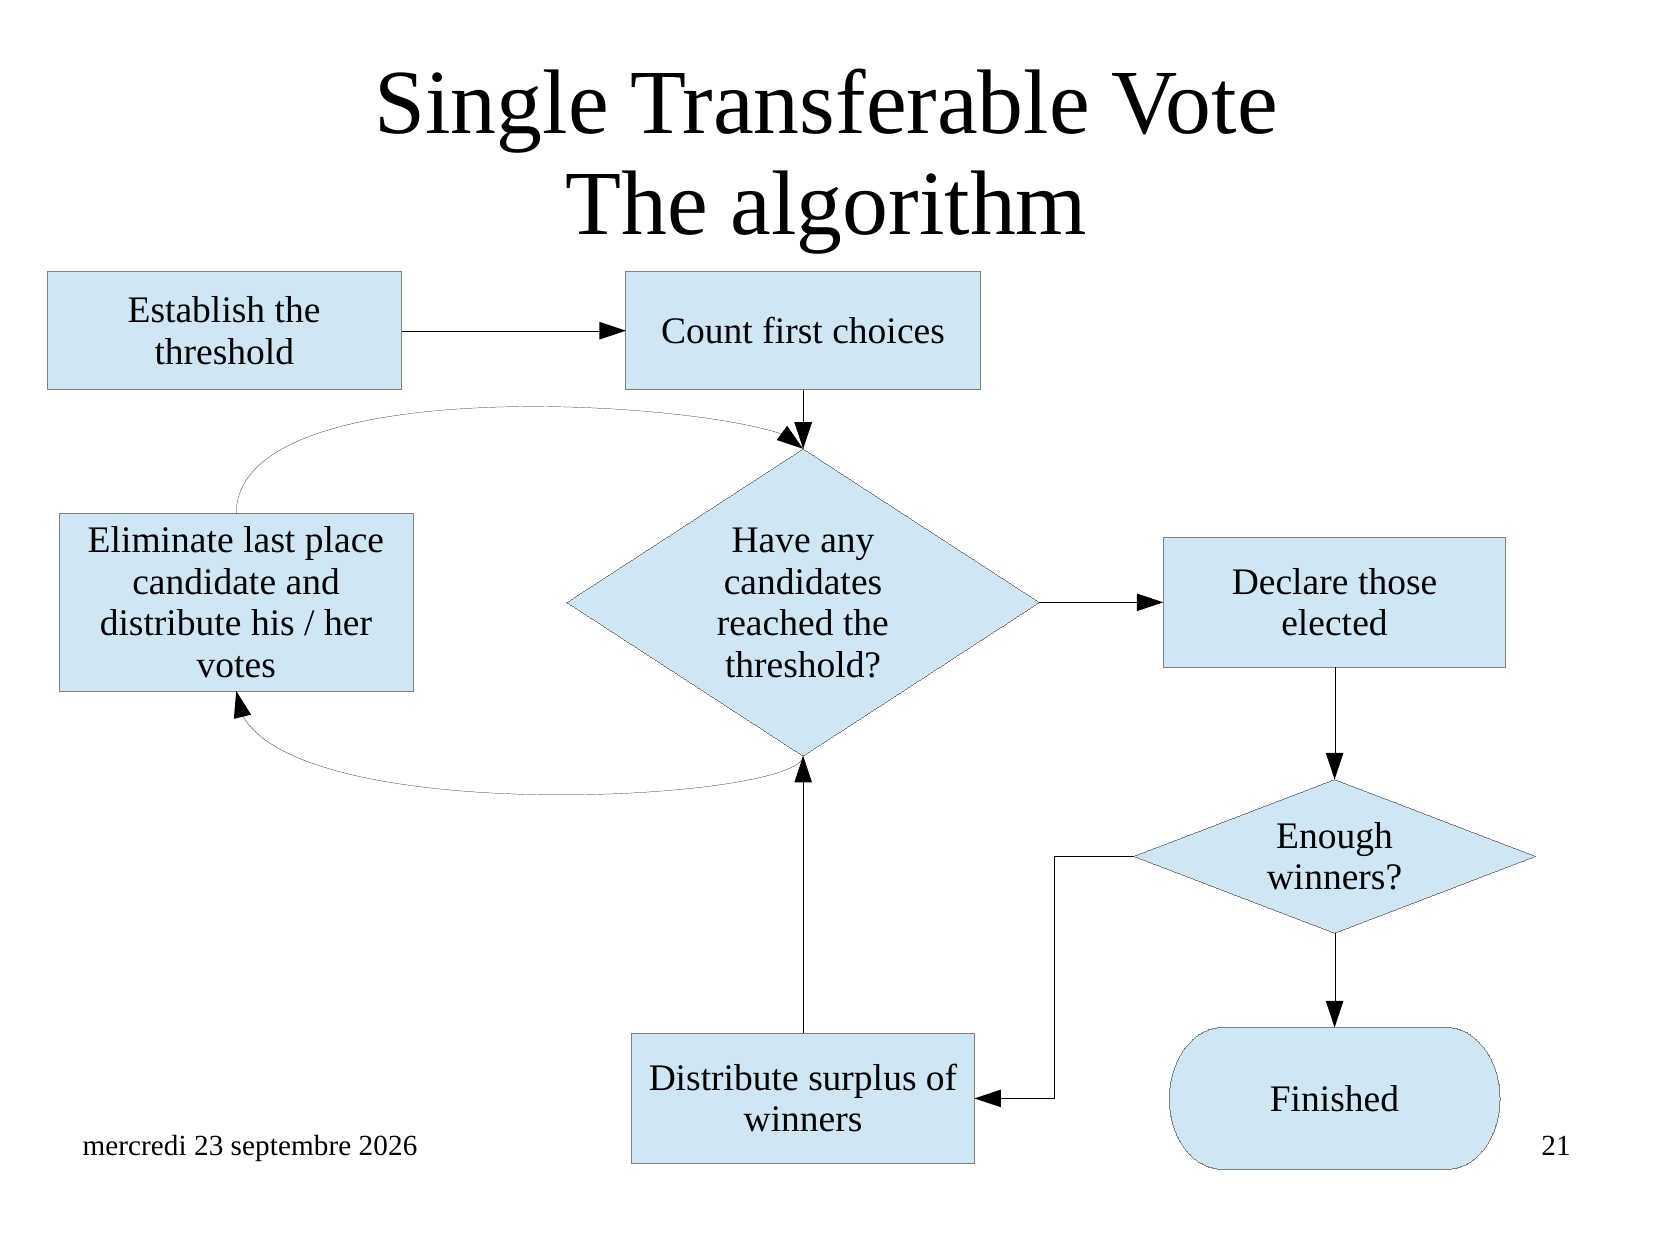

# Single Transferable Vote The algorithm
Establish the threshold
Count first choices
Have any candidates reached the threshold?
Eliminate last place candidate and distribute his / her votes
Declare those elected
Enough winners?
Finished
Distribute surplus of winners
21